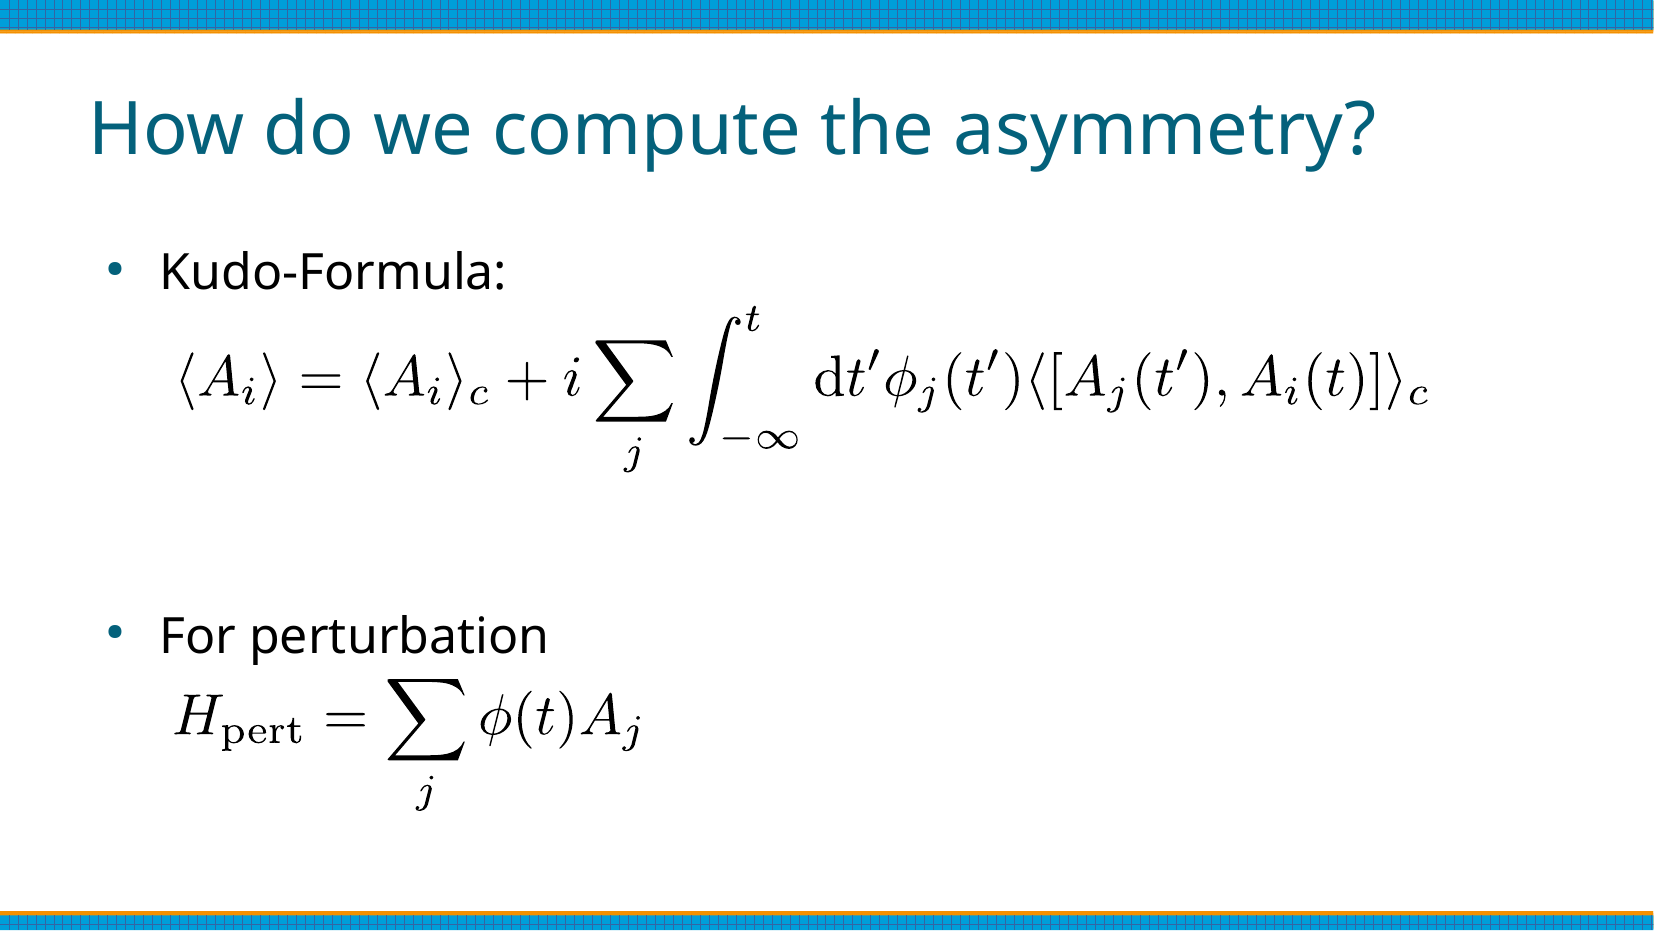

# How do we compute the asymmetry?
Kudo-Formula:
For perturbation